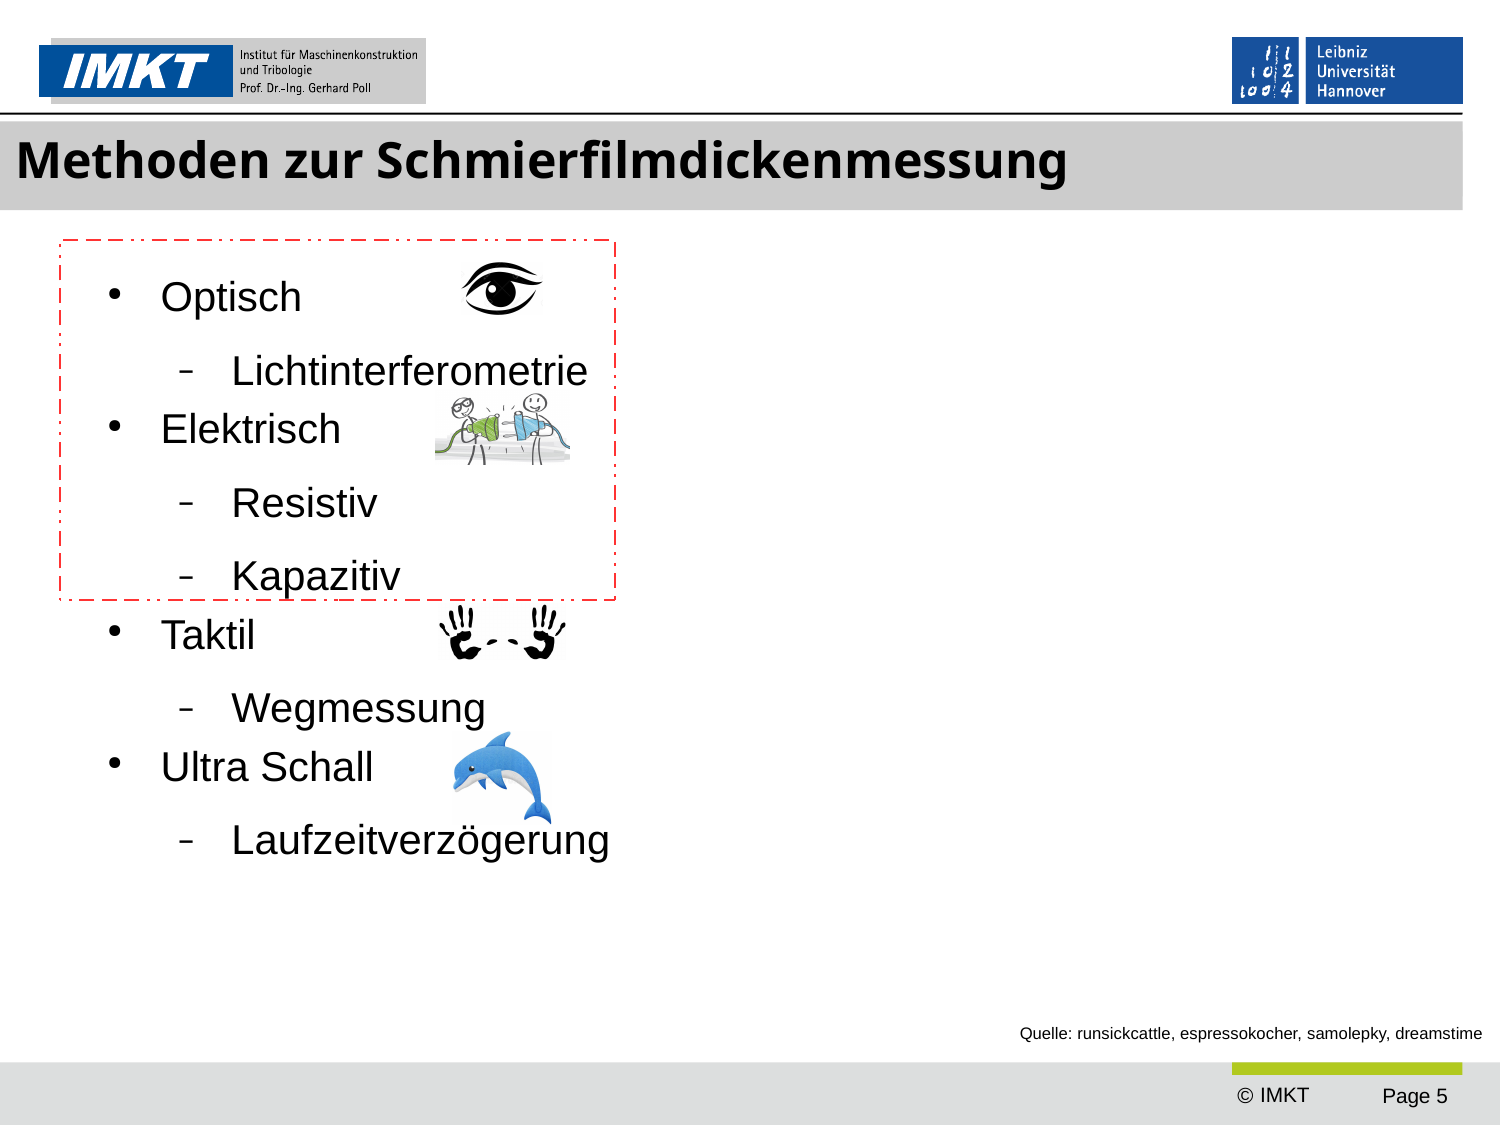

# Methoden zur Schmierfilmdickenmessung
Optisch
Lichtinterferometrie
Elektrisch
Resistiv
Kapazitiv
Taktil
Wegmessung
Ultra Schall
Laufzeitverzögerung
Quelle: runsickcattle, espressokocher, samolepky, dreamstime